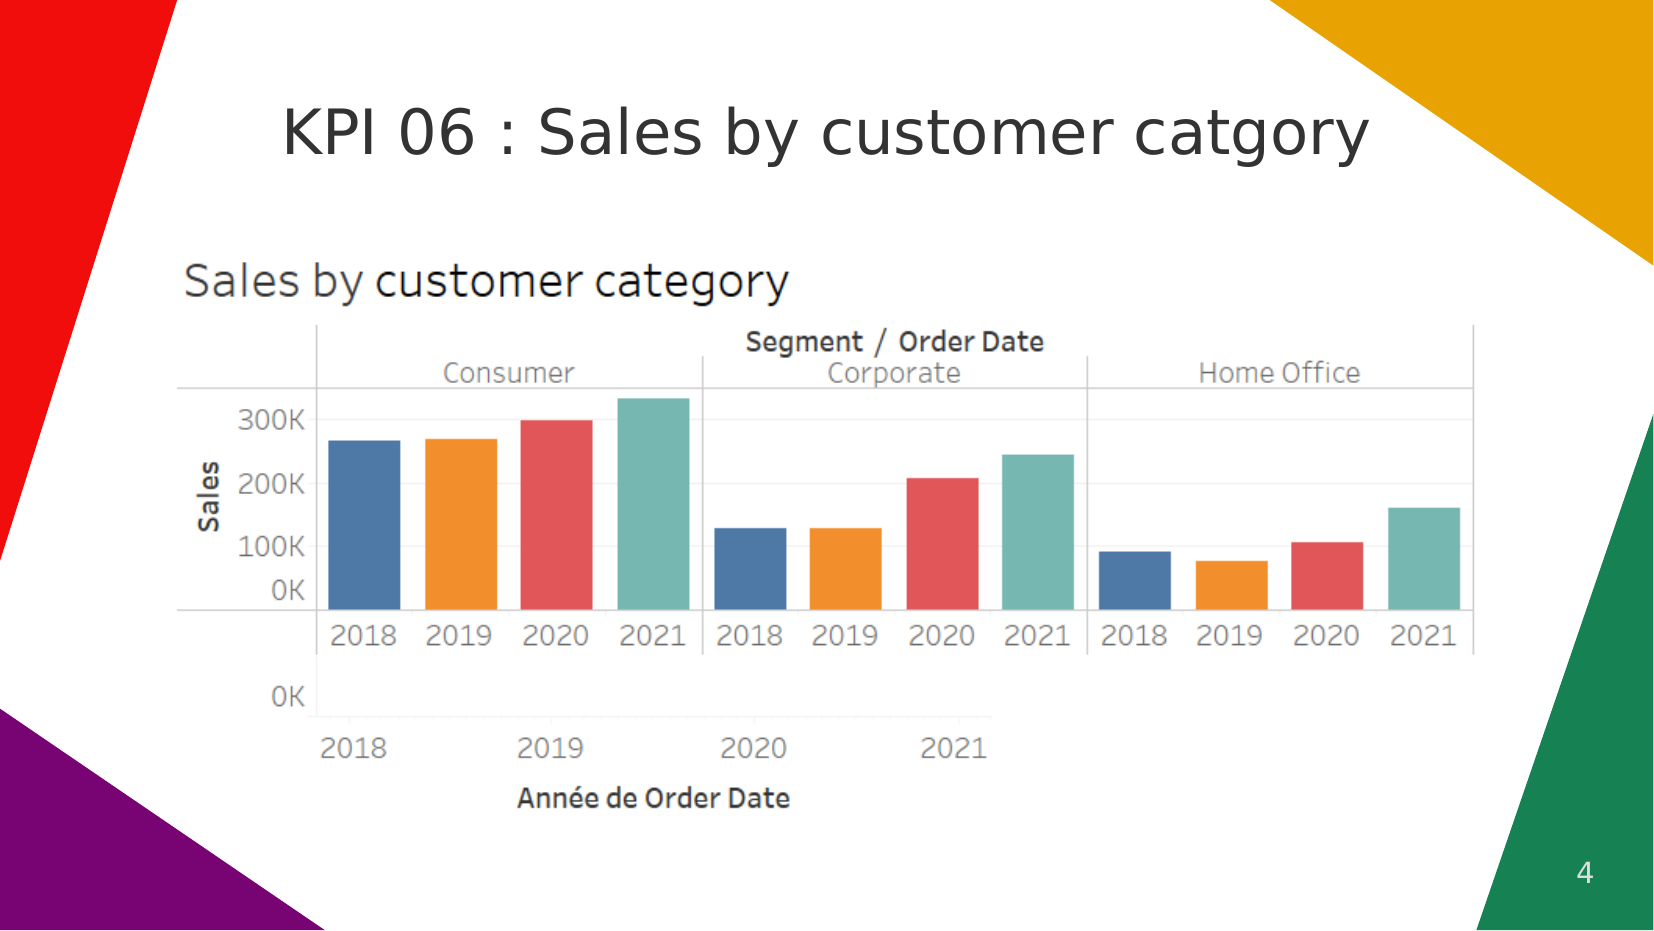

# KPI 06 : Sales by customer catgory
4